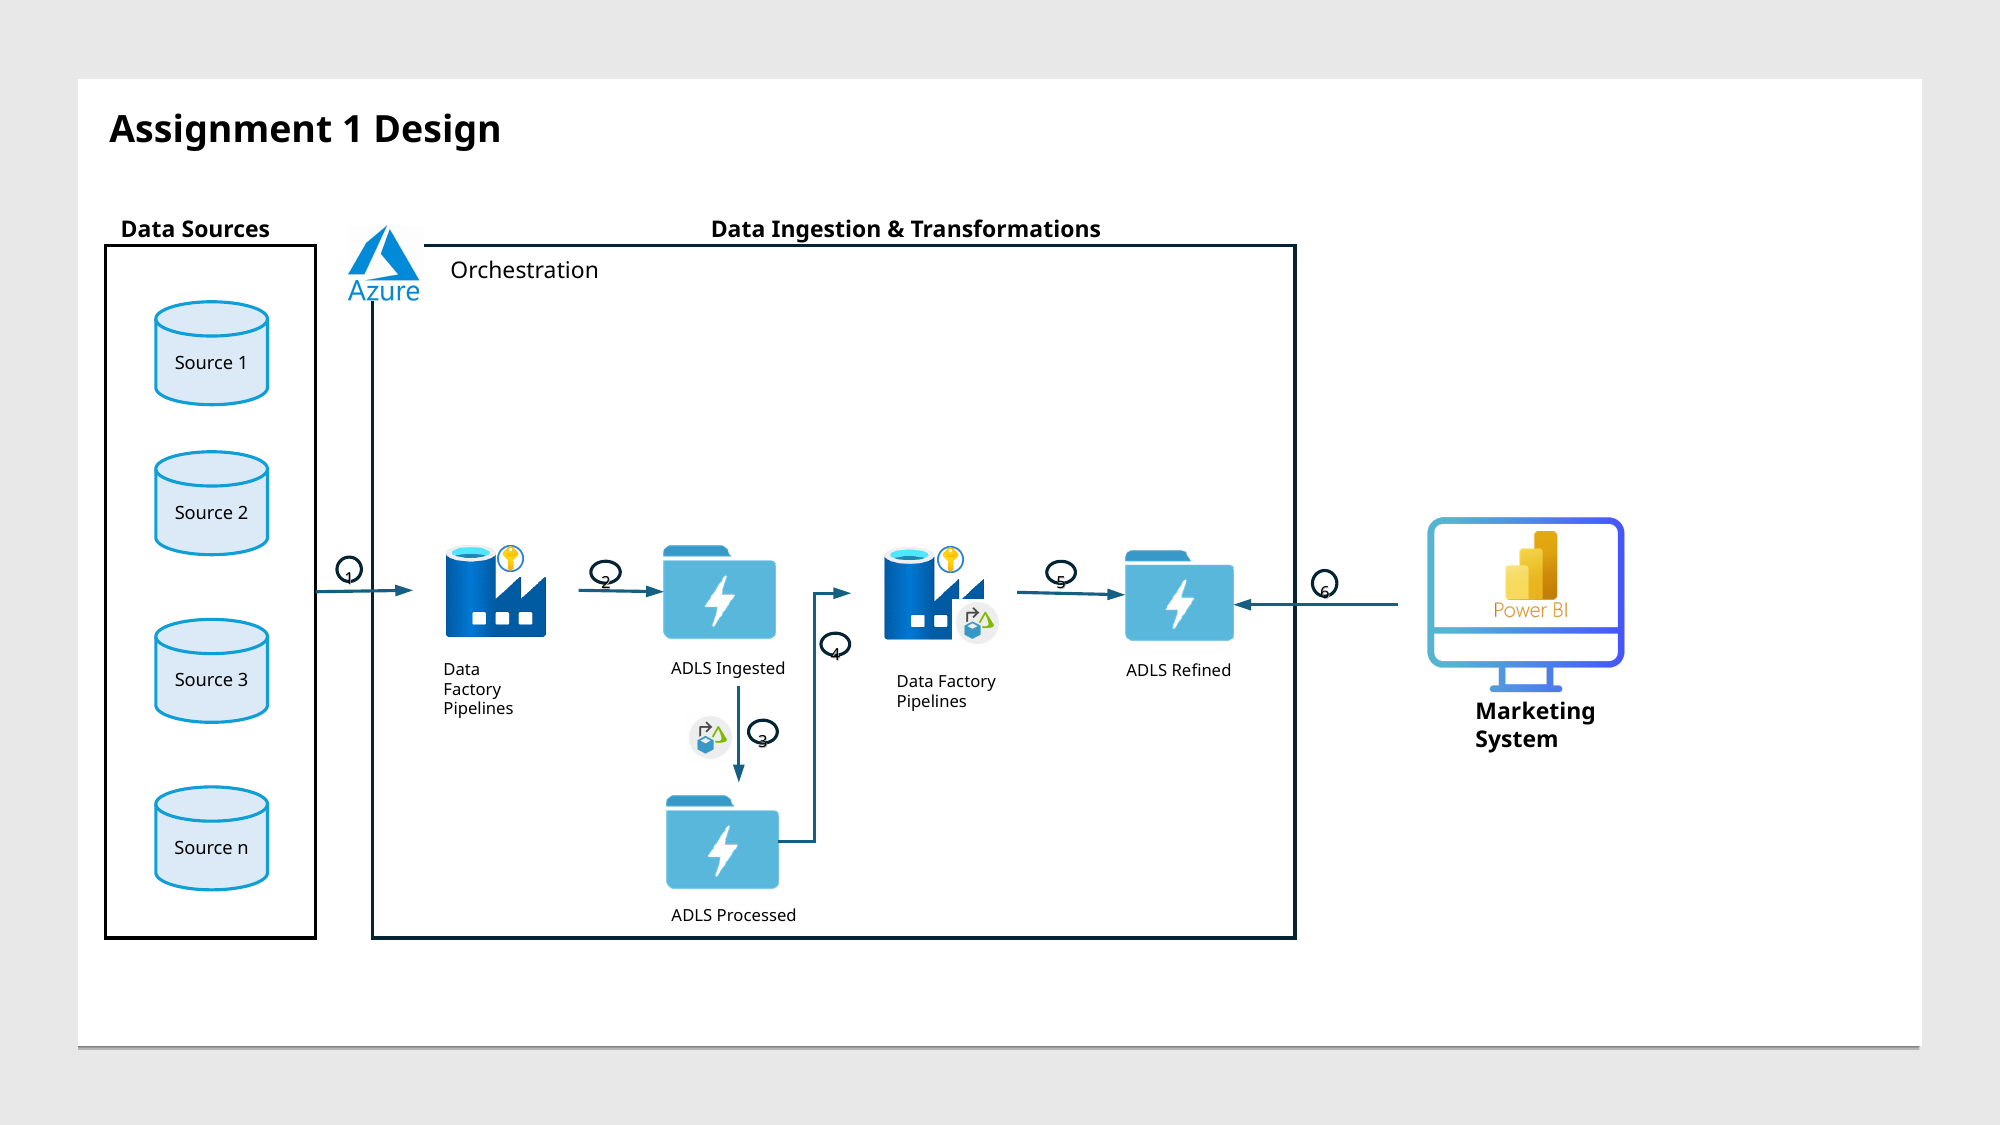

Assignment 1 Design
Data Sources
Data Ingestion & Transformations
Orchestration
Source 1
Source 2
1
2
5
6
Source 3
4
ADLS Ingested
Data Factory Pipelines
ADLS Refined
Data Factory Pipelines
Marketing System
3
Source n
ADLS Processed